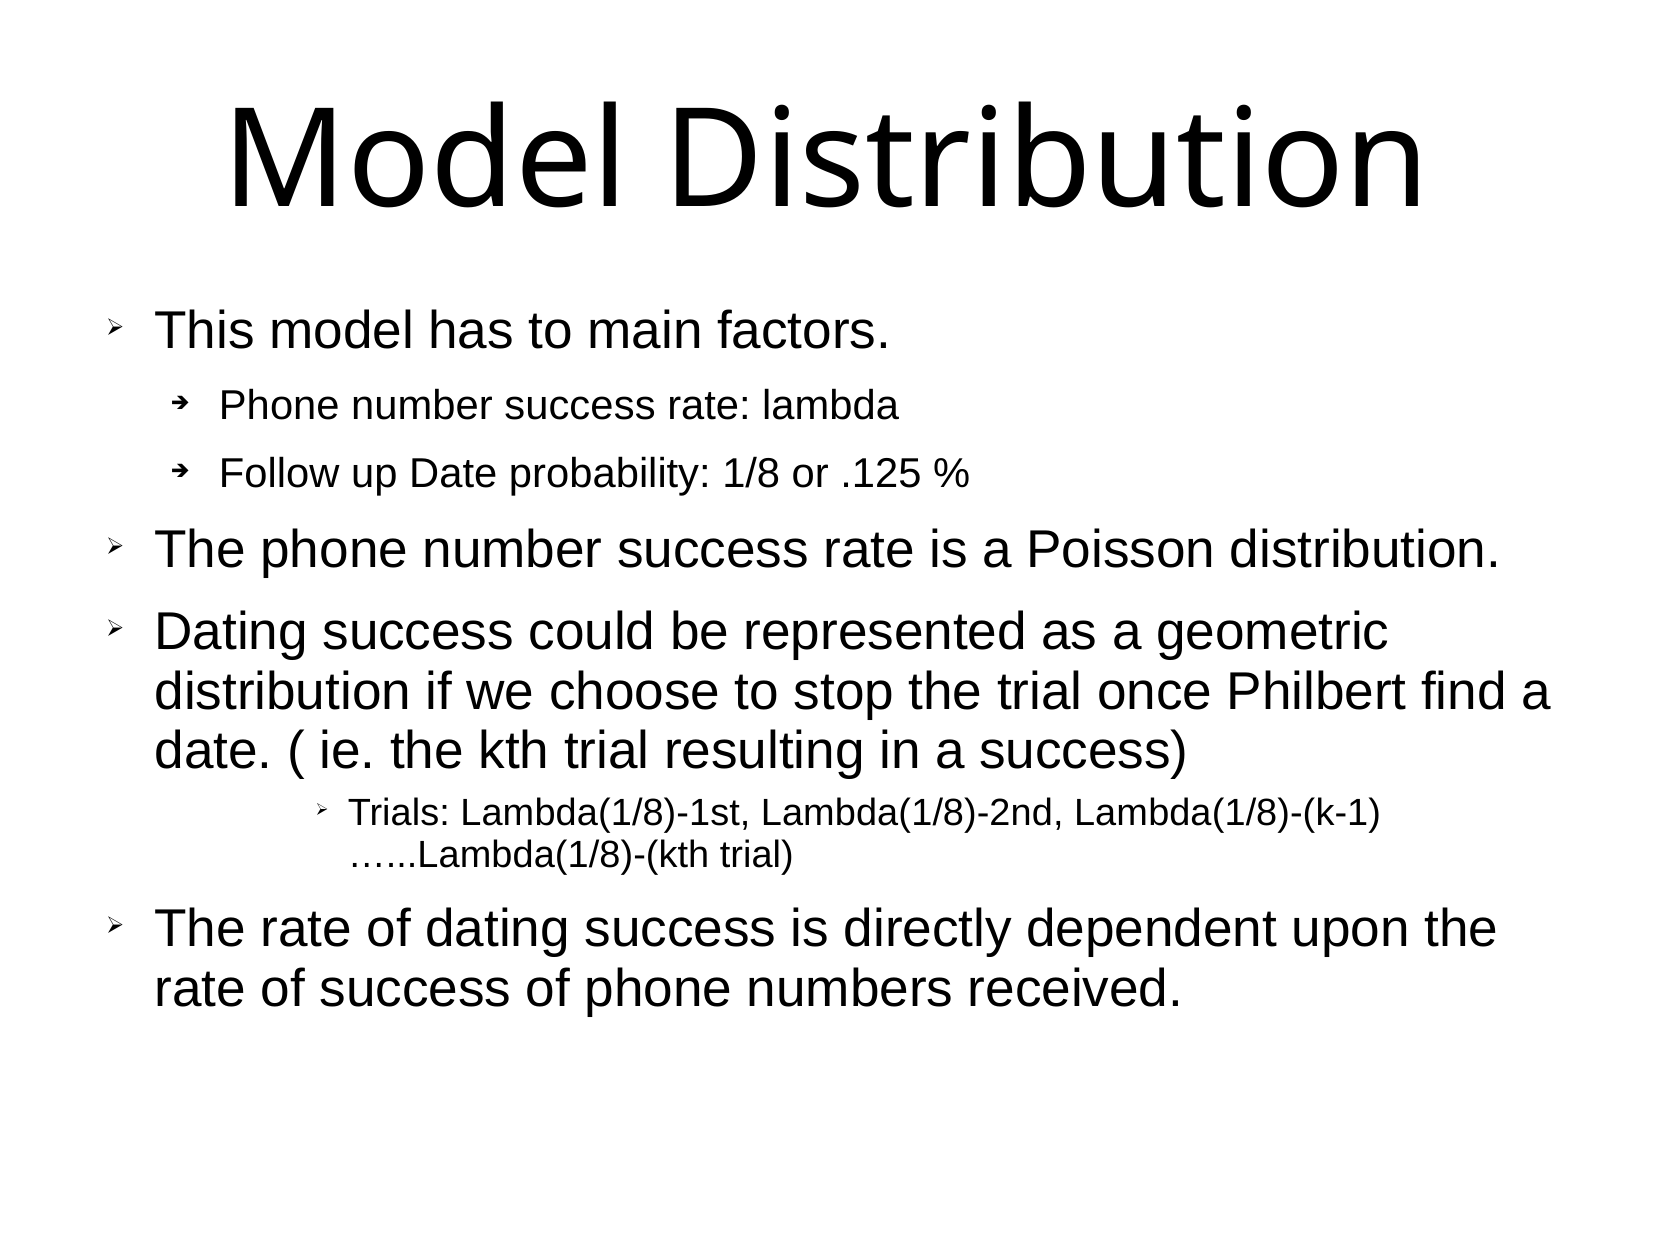

# Model Distribution
This model has to main factors.
Phone number success rate: lambda
Follow up Date probability: 1/8 or .125 %
The phone number success rate is a Poisson distribution.
Dating success could be represented as a geometric distribution if we choose to stop the trial once Philbert find a date. ( ie. the kth trial resulting in a success)
Trials: Lambda(1/8)-1st, Lambda(1/8)-2nd, Lambda(1/8)-(k-1)…...Lambda(1/8)-(kth trial)
The rate of dating success is directly dependent upon the rate of success of phone numbers received.